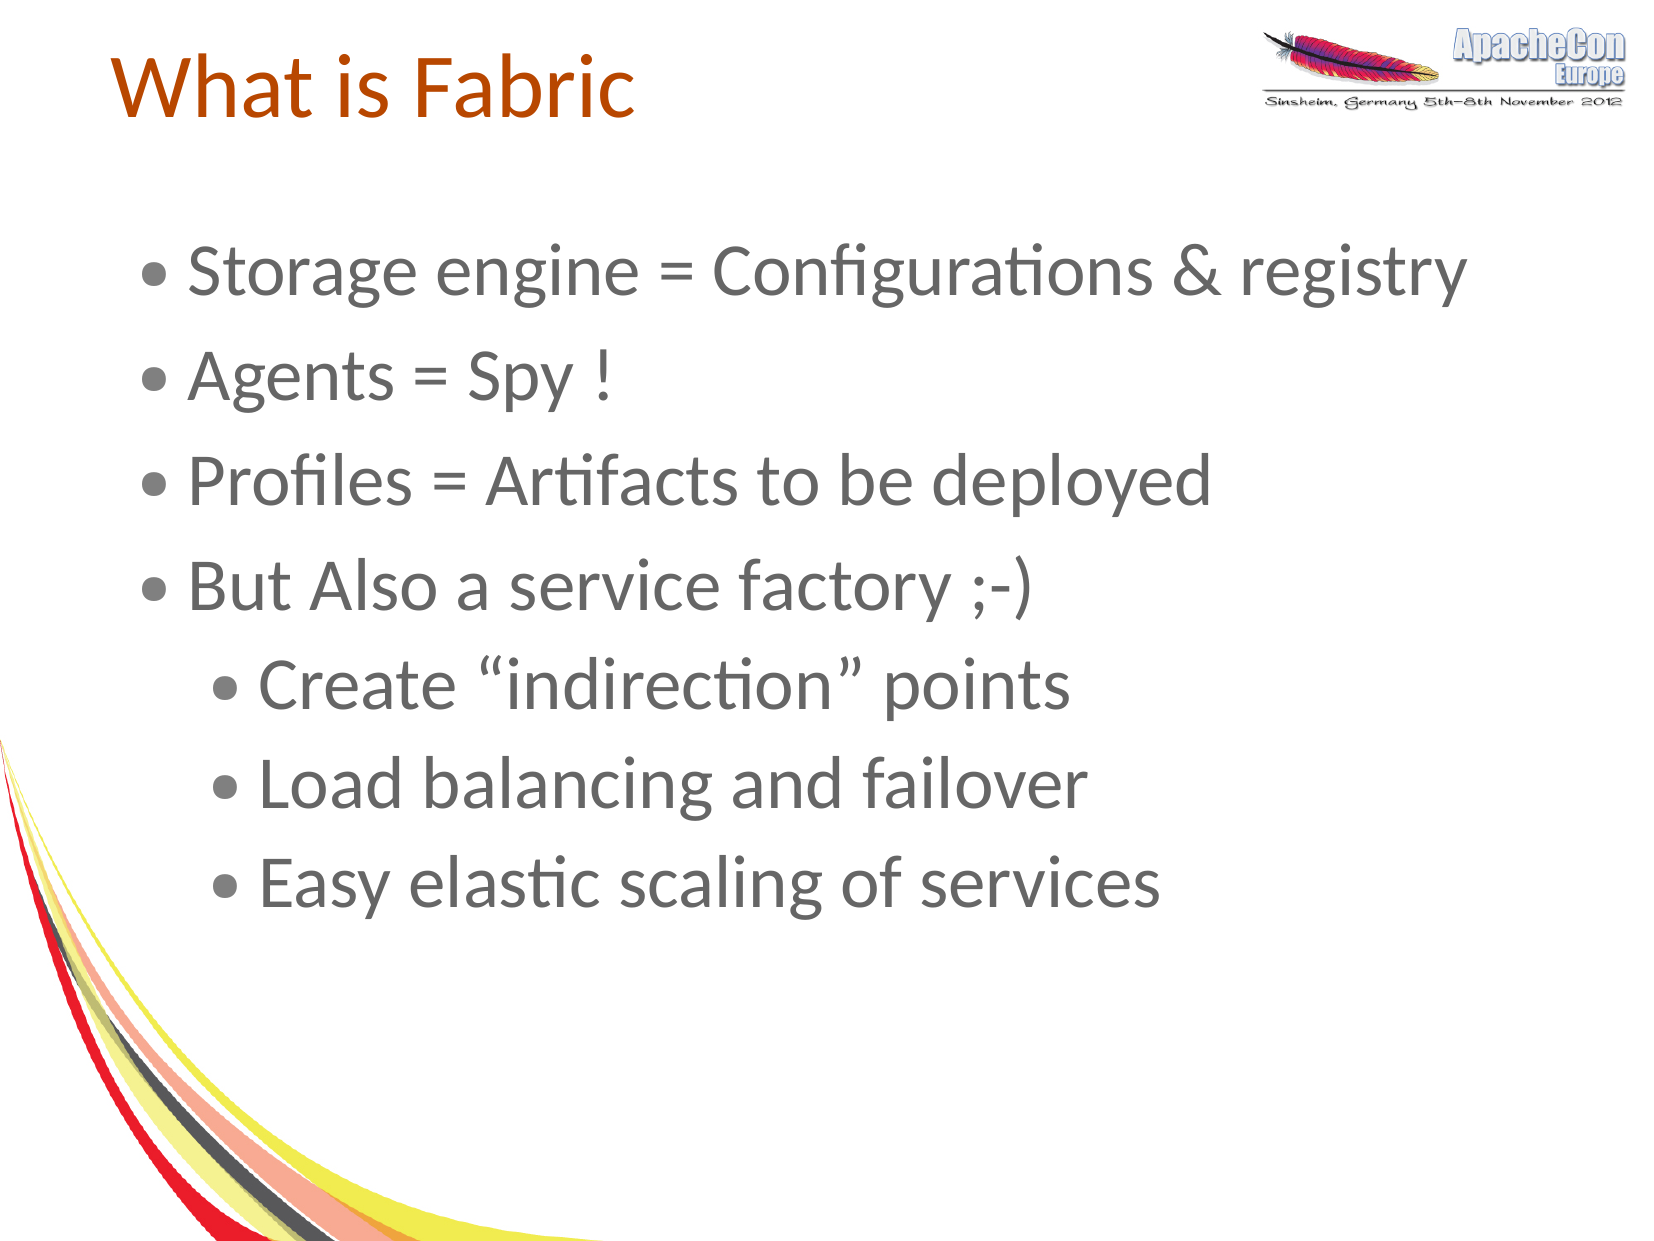

# What is Fabric
 Storage engine = Configurations & registry
 Agents = Spy !
 Profiles = Artifacts to be deployed
 But Also a service factory ;-)
 Create “indirection” points
 Load balancing and failover
 Easy elastic scaling of services